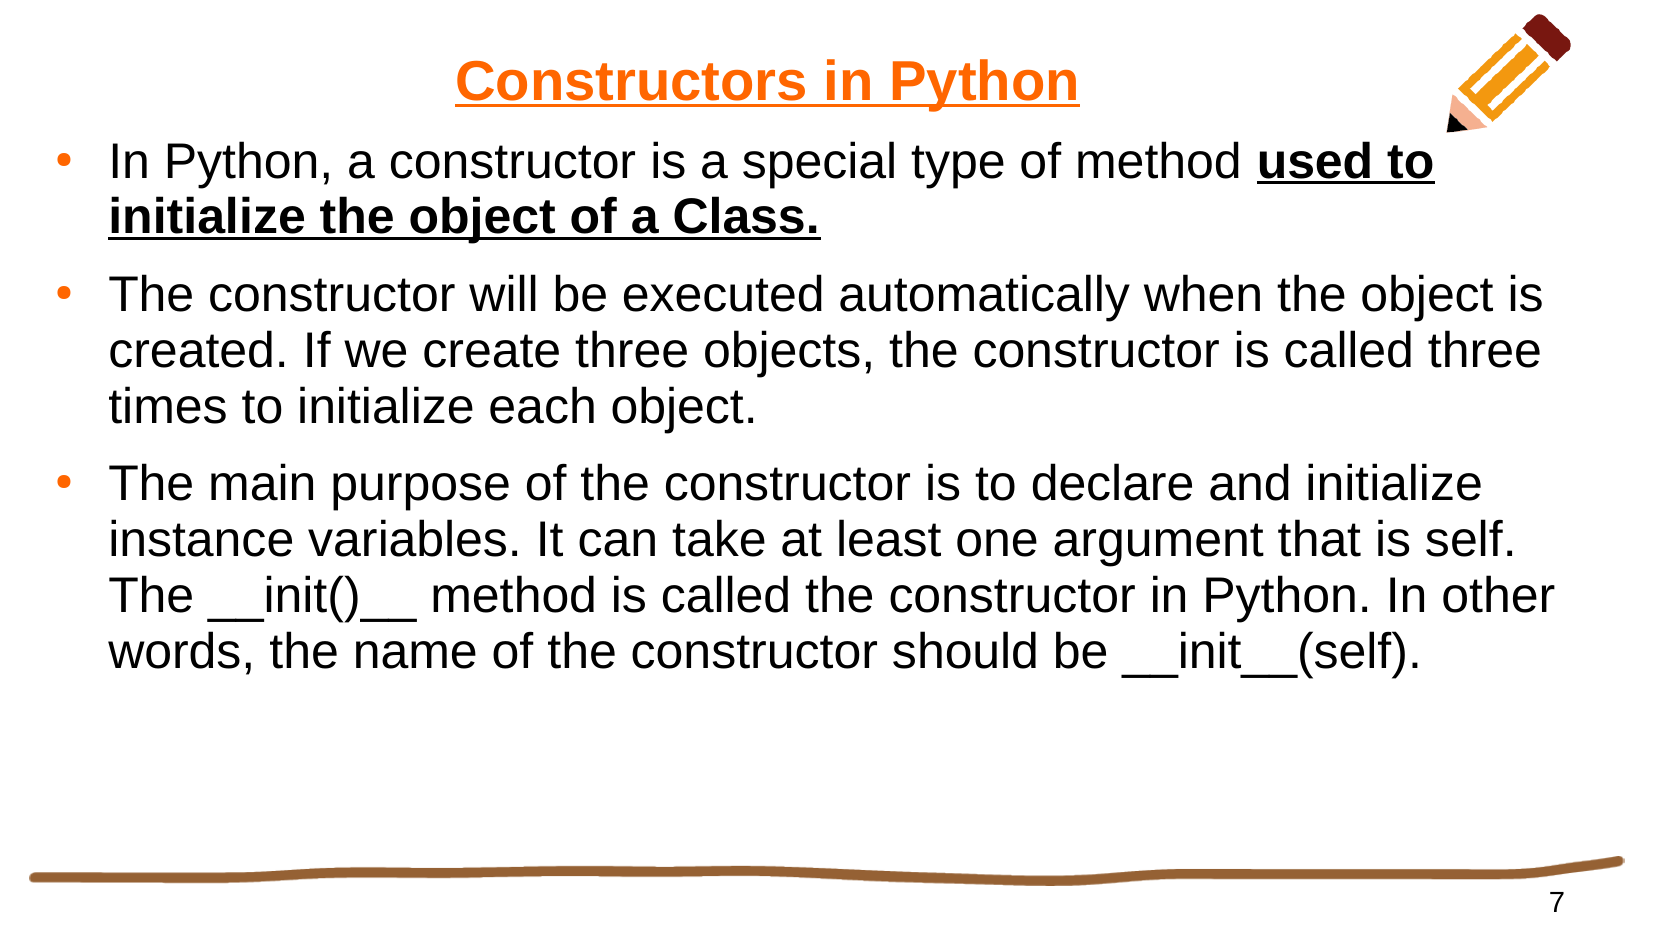

# Constructors in Python
In Python, a constructor is a special type of method used to initialize the object of a Class.
The constructor will be executed automatically when the object is created. If we create three objects, the constructor is called three times to initialize each object.
The main purpose of the constructor is to declare and initialize instance variables. It can take at least one argument that is self. The __init()__ method is called the constructor in Python. In other words, the name of the constructor should be __init__(self).
7